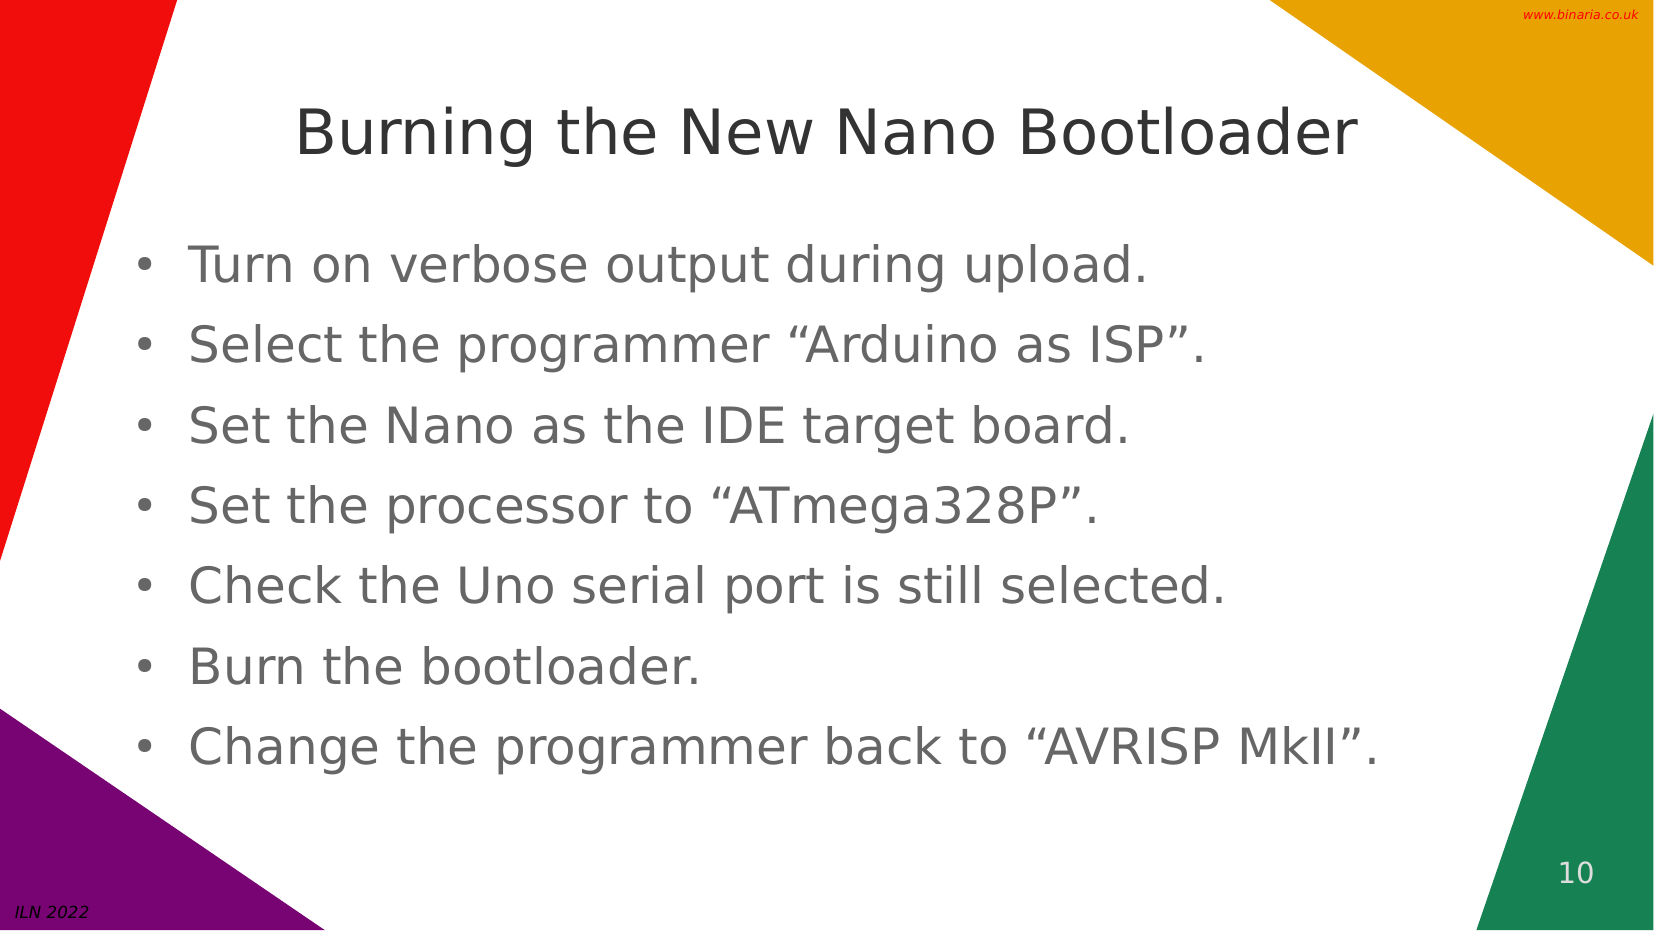

www.binaria.co.uk
# Burning the New Nano Bootloader
Turn on verbose output during upload.
Select the programmer “Arduino as ISP”.
Set the Nano as the IDE target board.
Set the processor to “ATmega328P”.
Check the Uno serial port is still selected.
Burn the bootloader.
Change the programmer back to “AVRISP MkII”.
10
ILN 2022